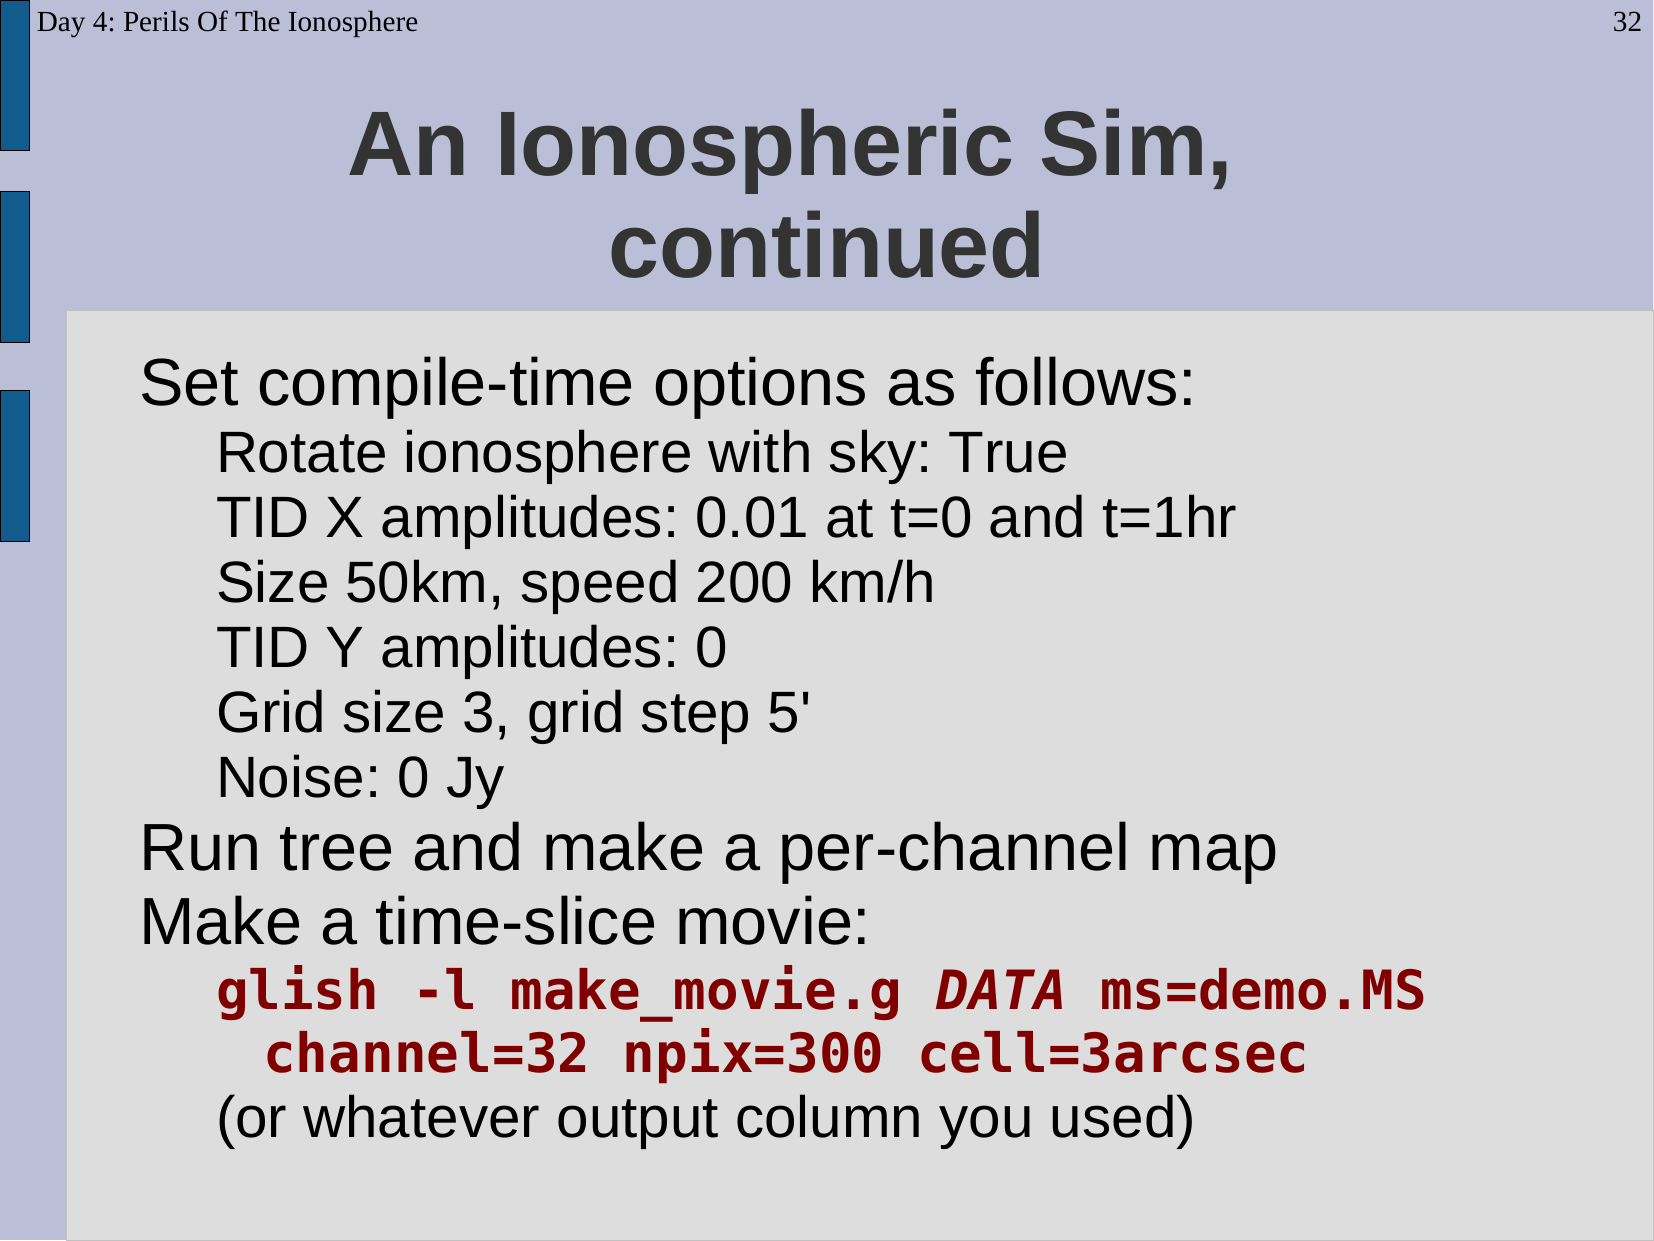

Day 4: Perils Of The Ionosphere
32
# An Ionospheric Sim, continued
Set compile-time options as follows:
Rotate ionosphere with sky: True
TID X amplitudes: 0.01 at t=0 and t=1hr
Size 50km, speed 200 km/h
TID Y amplitudes: 0
Grid size 3, grid step 5'
Noise: 0 Jy
Run tree and make a per-channel map
Make a time-slice movie:
glish -l make_movie.g DATA ms=demo.MS channel=32 npix=300 cell=3arcsec
(or whatever output column you used)